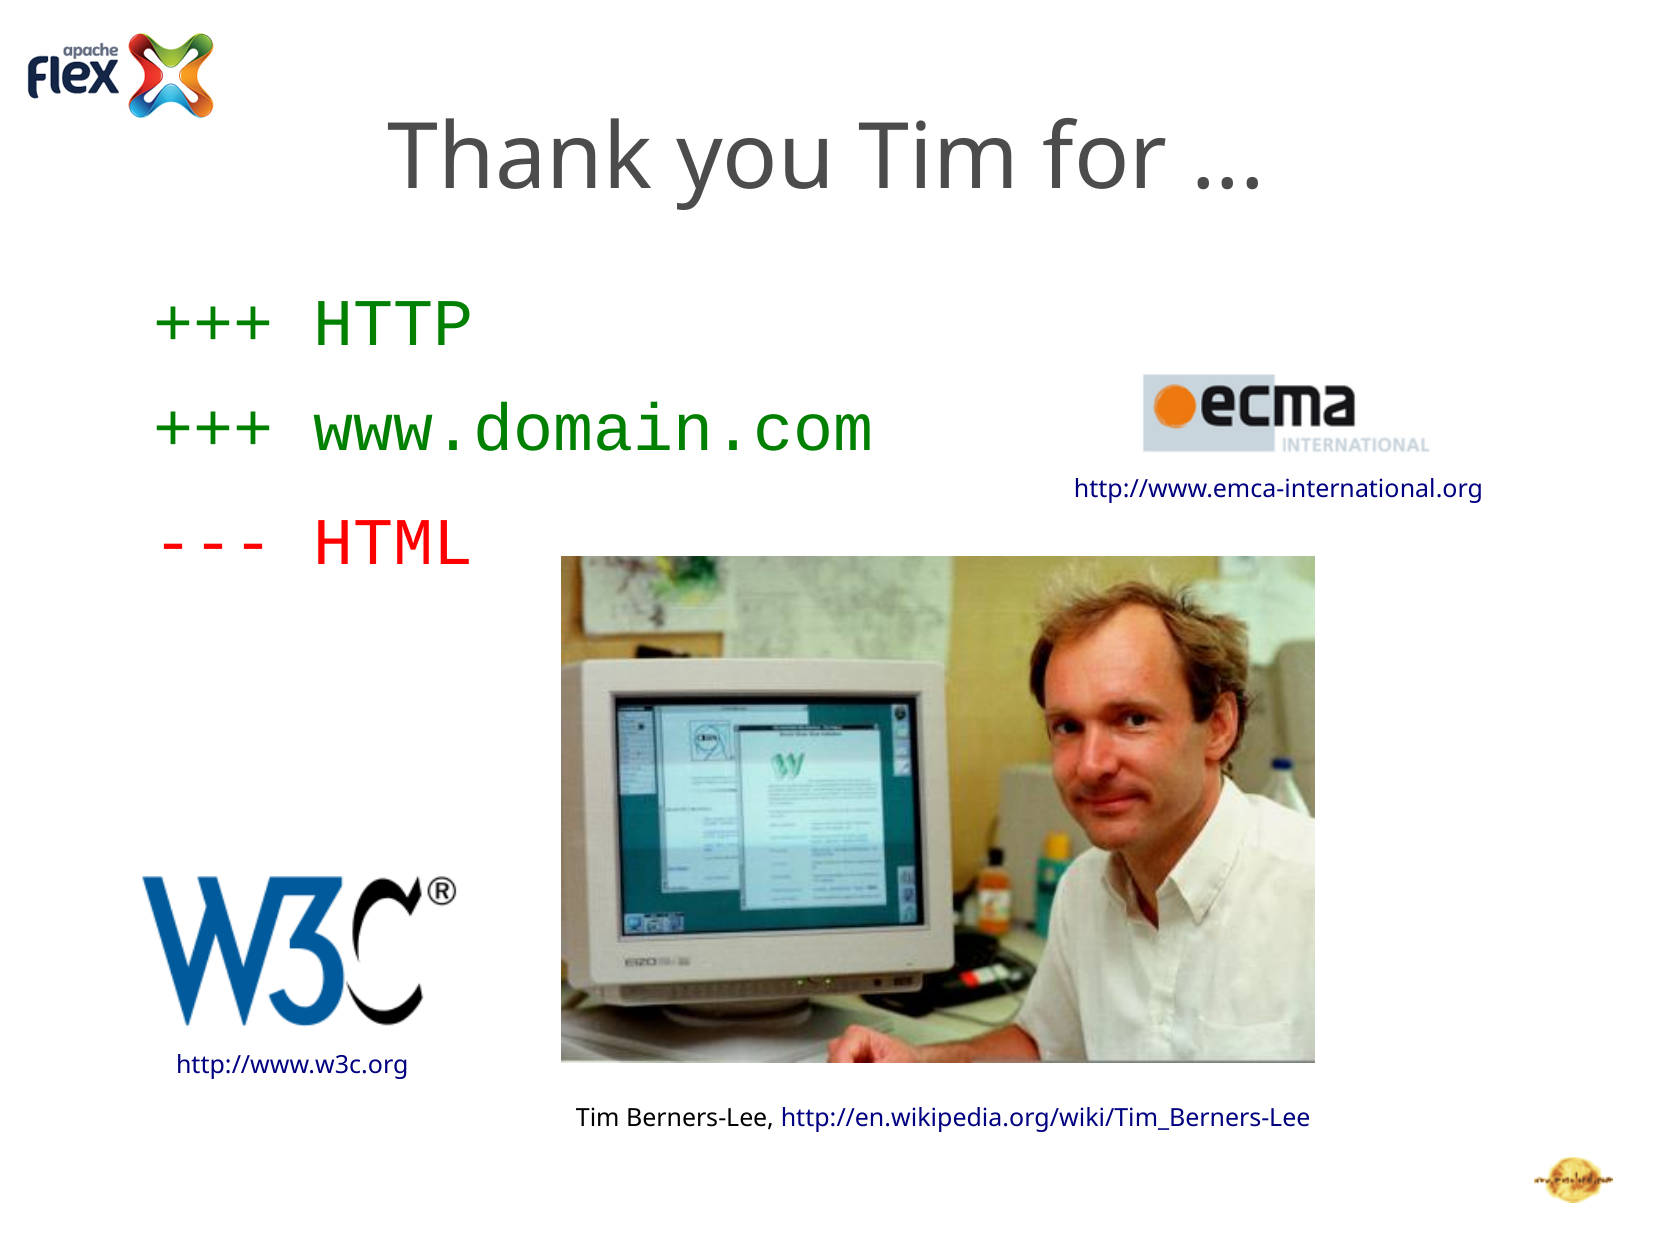

# Thank you Tim for ...
+++ HTTP
+++ www.domain.com
http://www.emca-international.org
--- HTML
http://www.w3c.org
Tim Berners-Lee, http://en.wikipedia.org/wiki/Tim_Berners-Lee